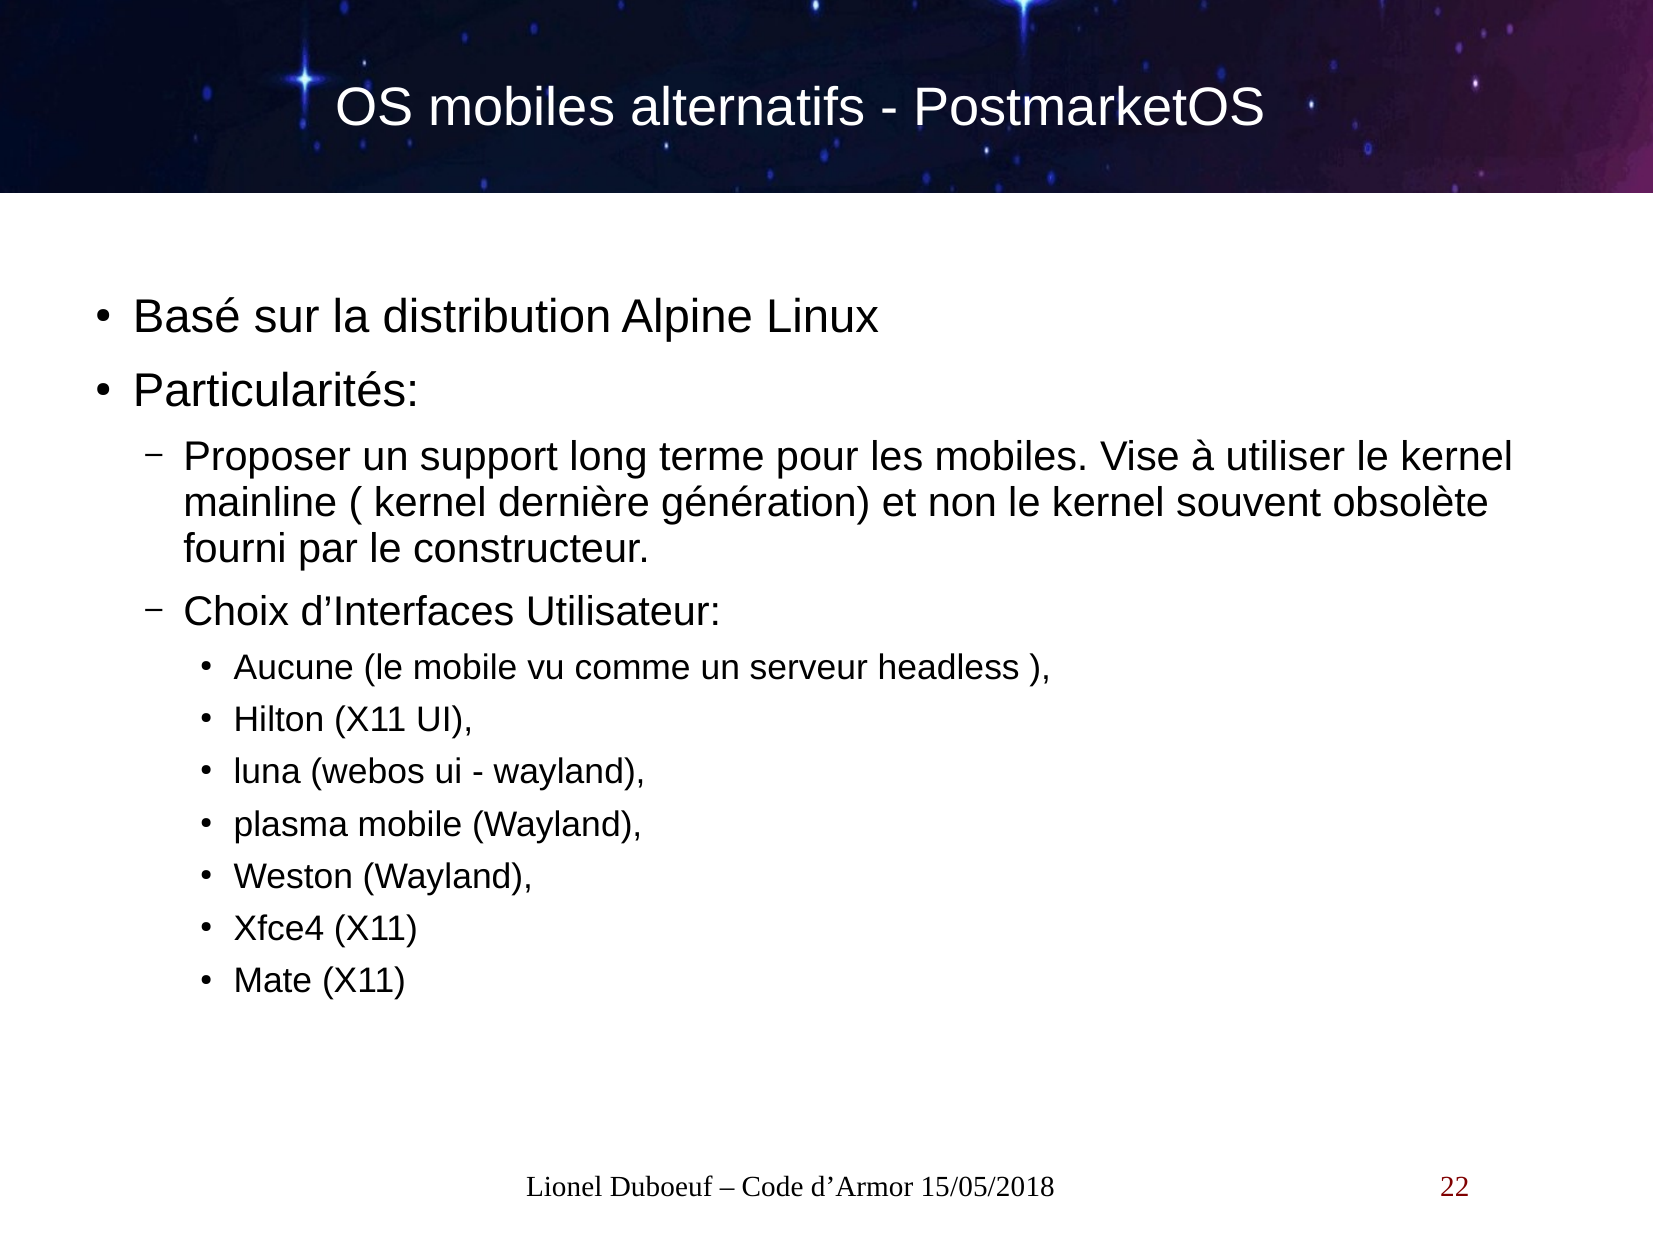

# OS mobiles alternatifs - PostmarketOS
Basé sur la distribution Alpine Linux
Particularités:
Proposer un support long terme pour les mobiles. Vise à utiliser le kernel mainline ( kernel dernière génération) et non le kernel souvent obsolète fourni par le constructeur.
Choix d’Interfaces Utilisateur:
Aucune (le mobile vu comme un serveur headless ),
Hilton (X11 UI),
luna (webos ui - wayland),
plasma mobile (Wayland),
Weston (Wayland),
Xfce4 (X11)
Mate (X11)
22